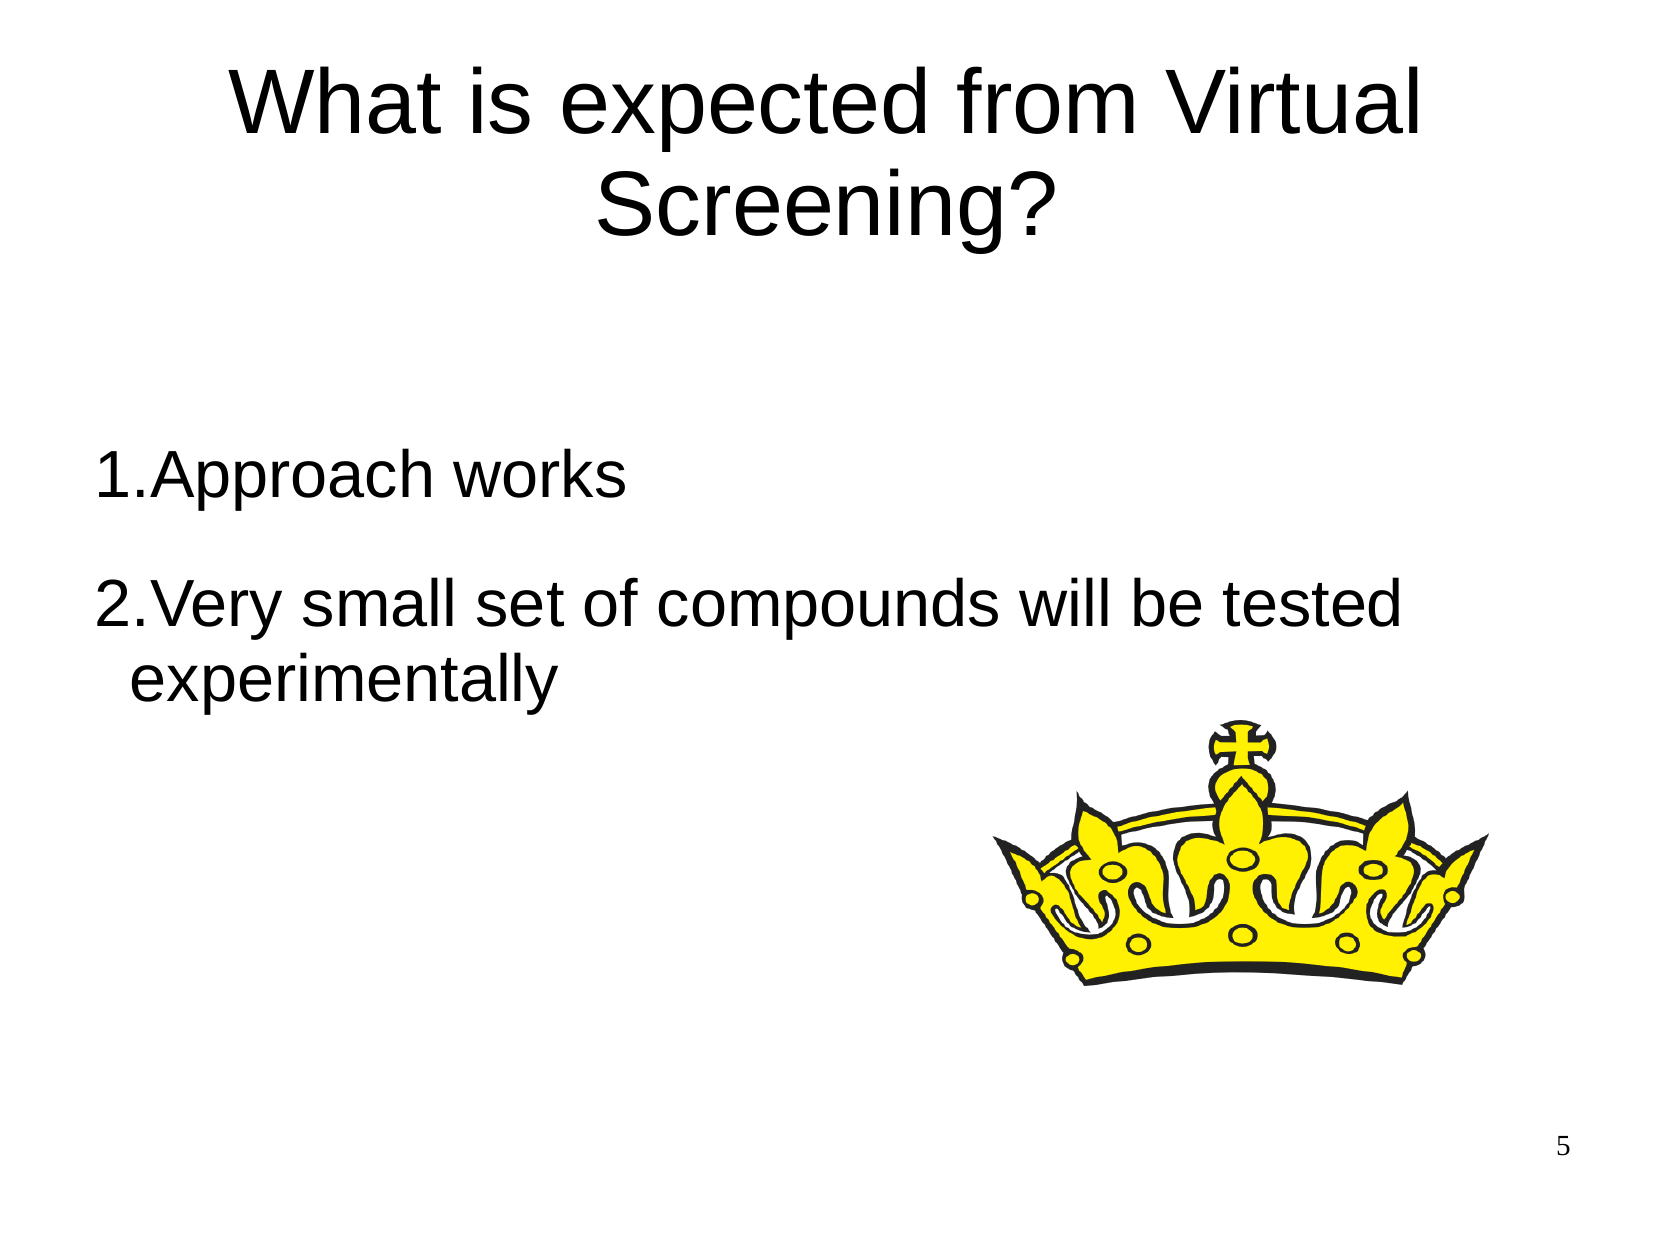

# What is expected from Virtual Screening?
Approach works
Very small set of compounds will be tested experimentally
5